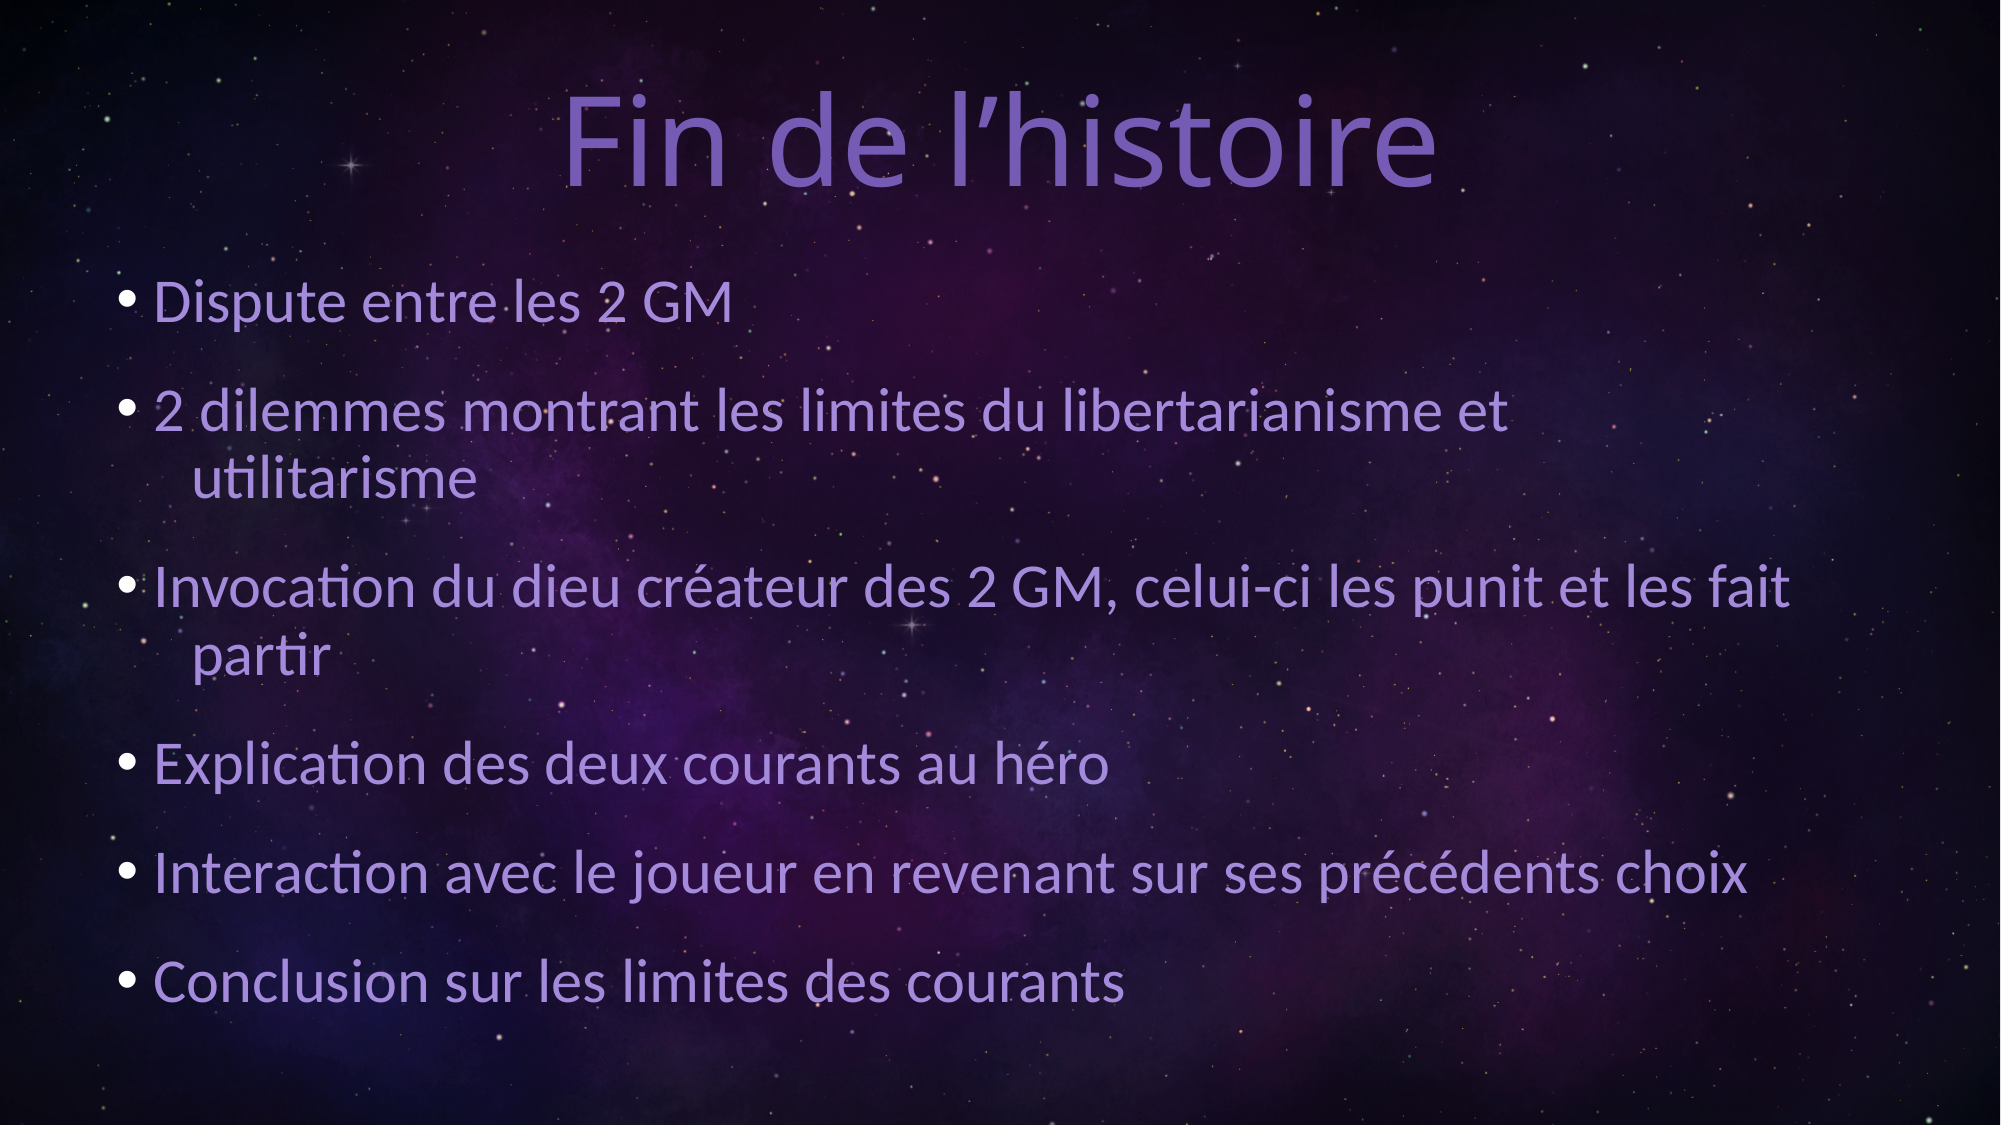

# Fin de l’histoire
Dispute entre les 2 GM
2 dilemmes montrant les limites du libertarianisme et utilitarisme
Invocation du dieu créateur des 2 GM, celui-ci les punit et les fait partir
Explication des deux courants au héro
Interaction avec le joueur en revenant sur ses précédents choix
Conclusion sur les limites des courants